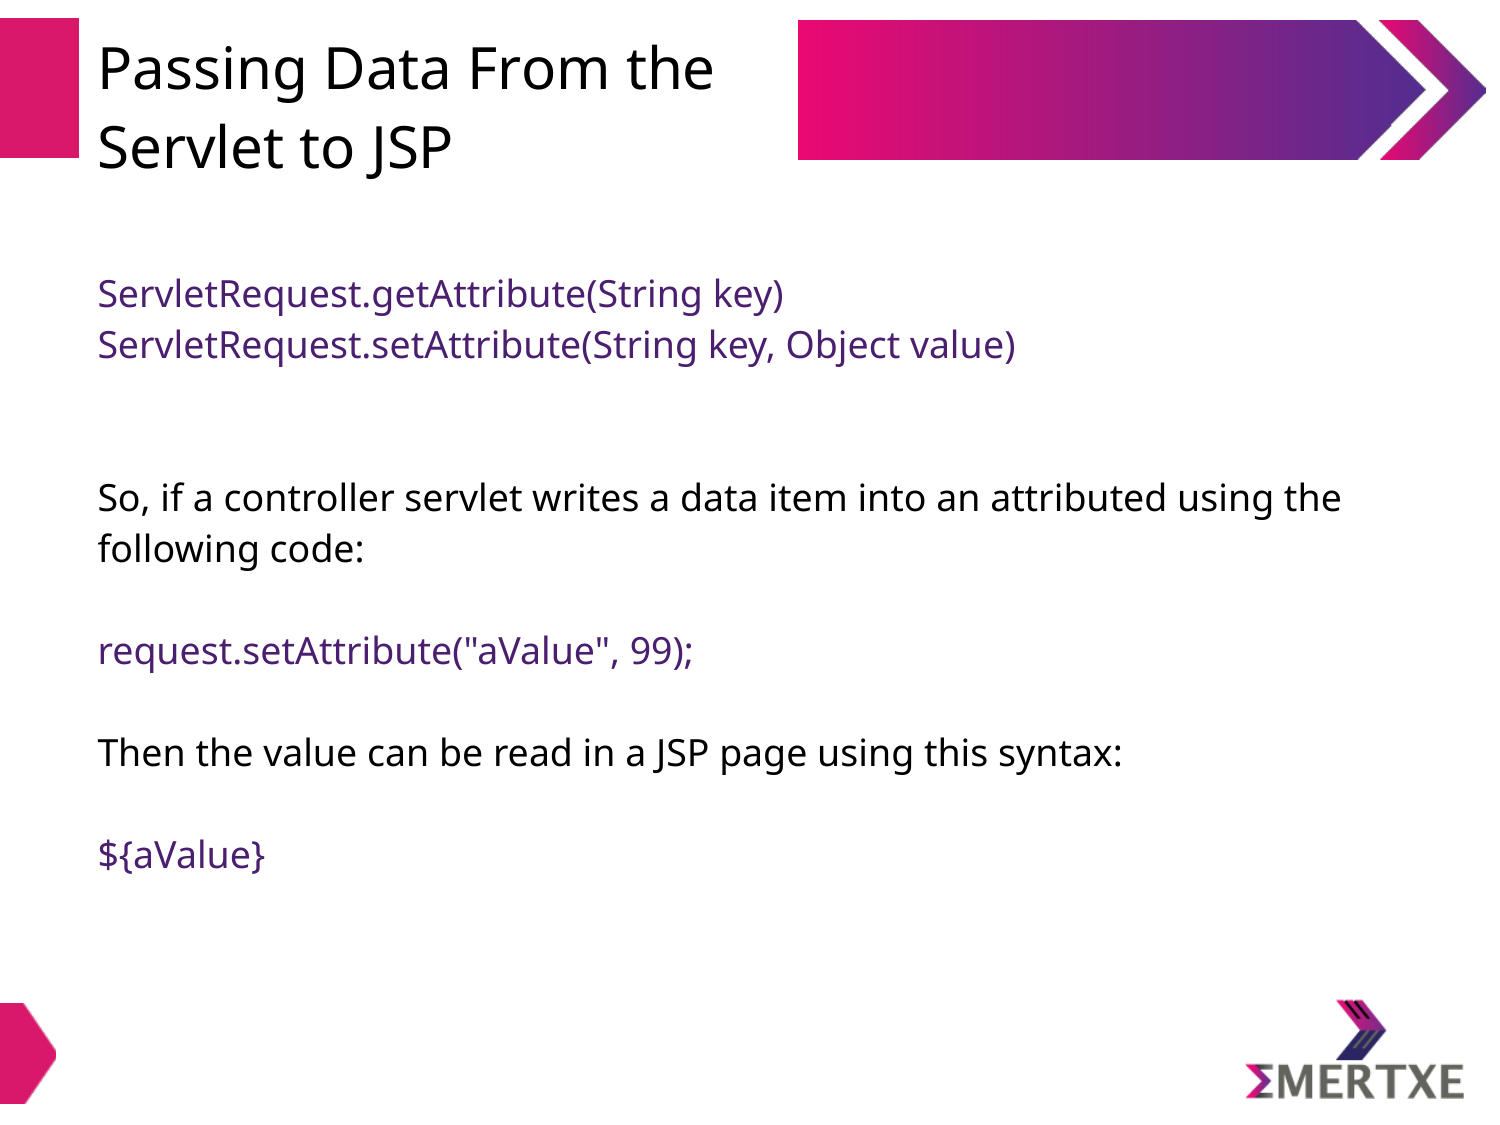

Passing Data From the Servlet to JSP
ServletRequest.getAttribute(String key)
ServletRequest.setAttribute(String key, Object value)
So, if a controller servlet writes a data item into an attributed using the following code:
request.setAttribute("aValue", 99);
Then the value can be read in a JSP page using this syntax:
${aValue}